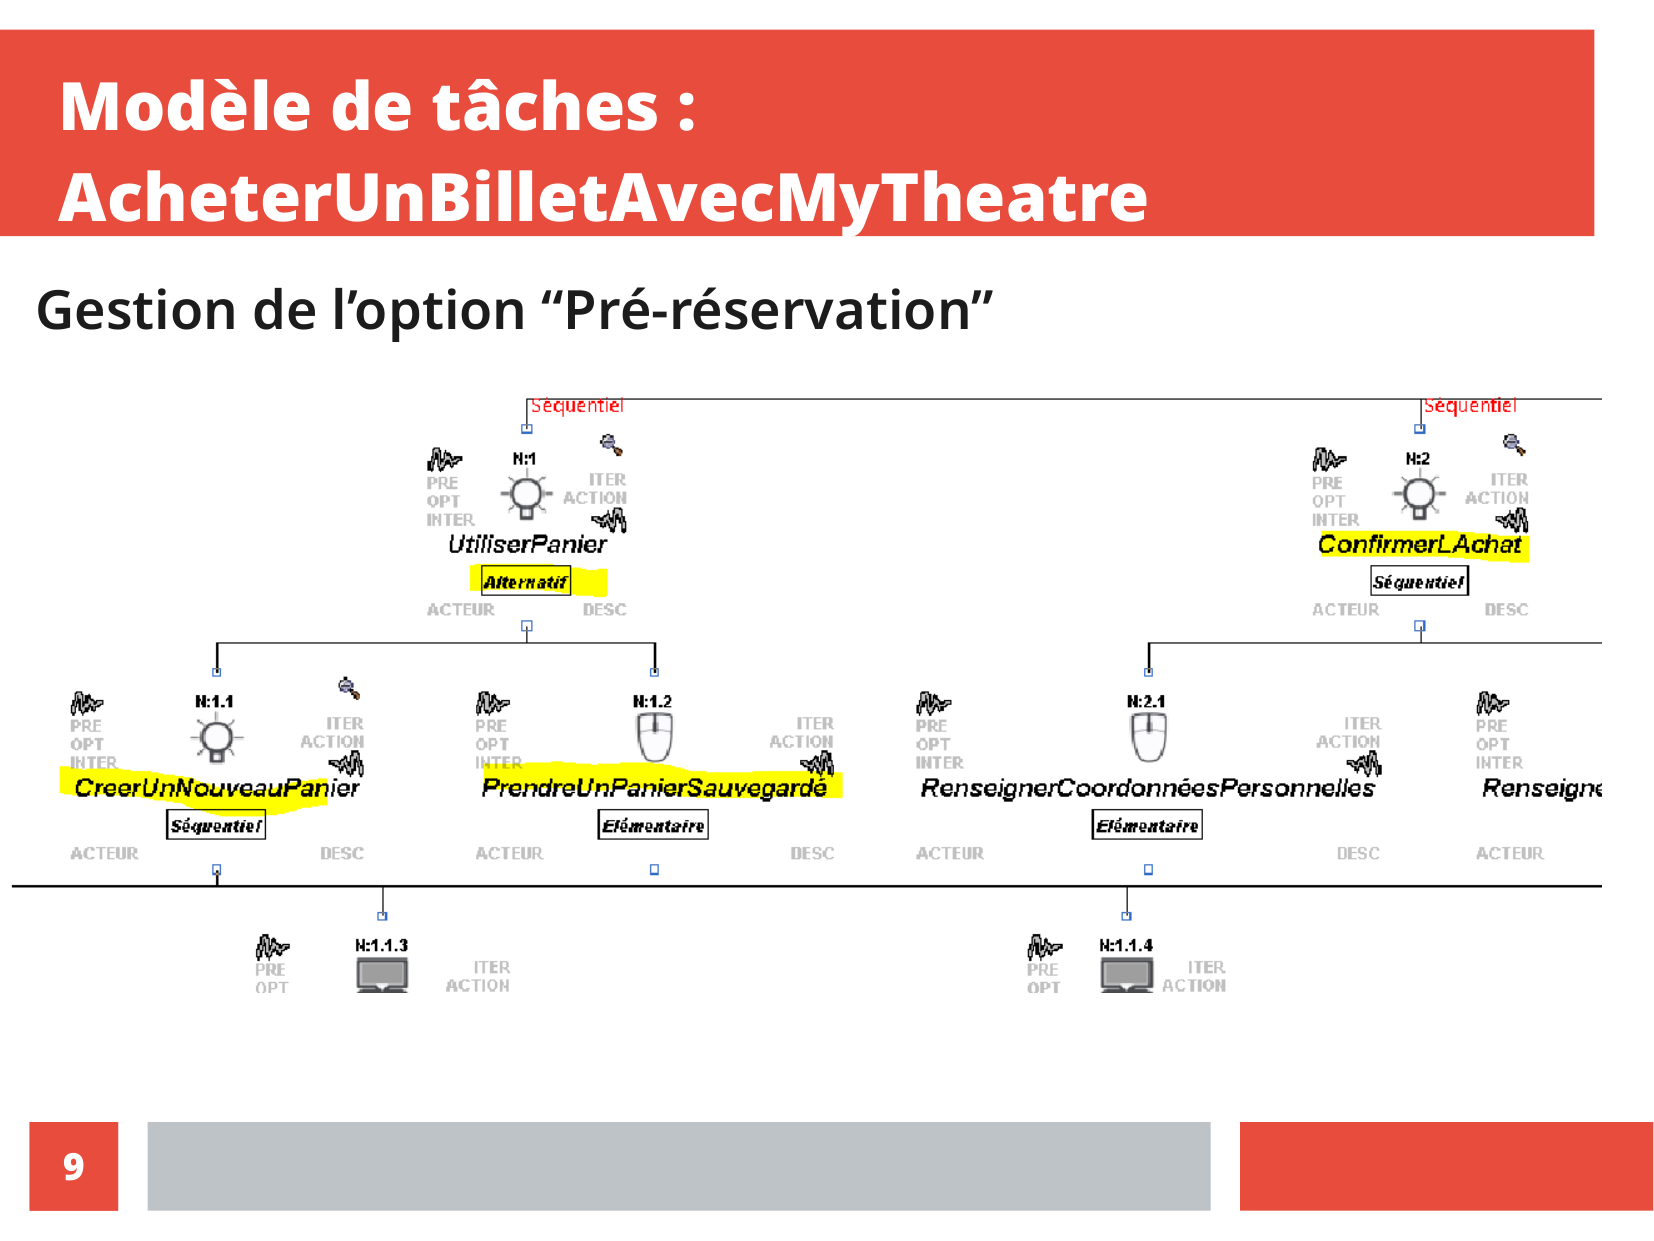

# Modèle de tâches : AcheterUnBilletAvecMyTheatre
Gestion de l’option “Pré-réservation”
9